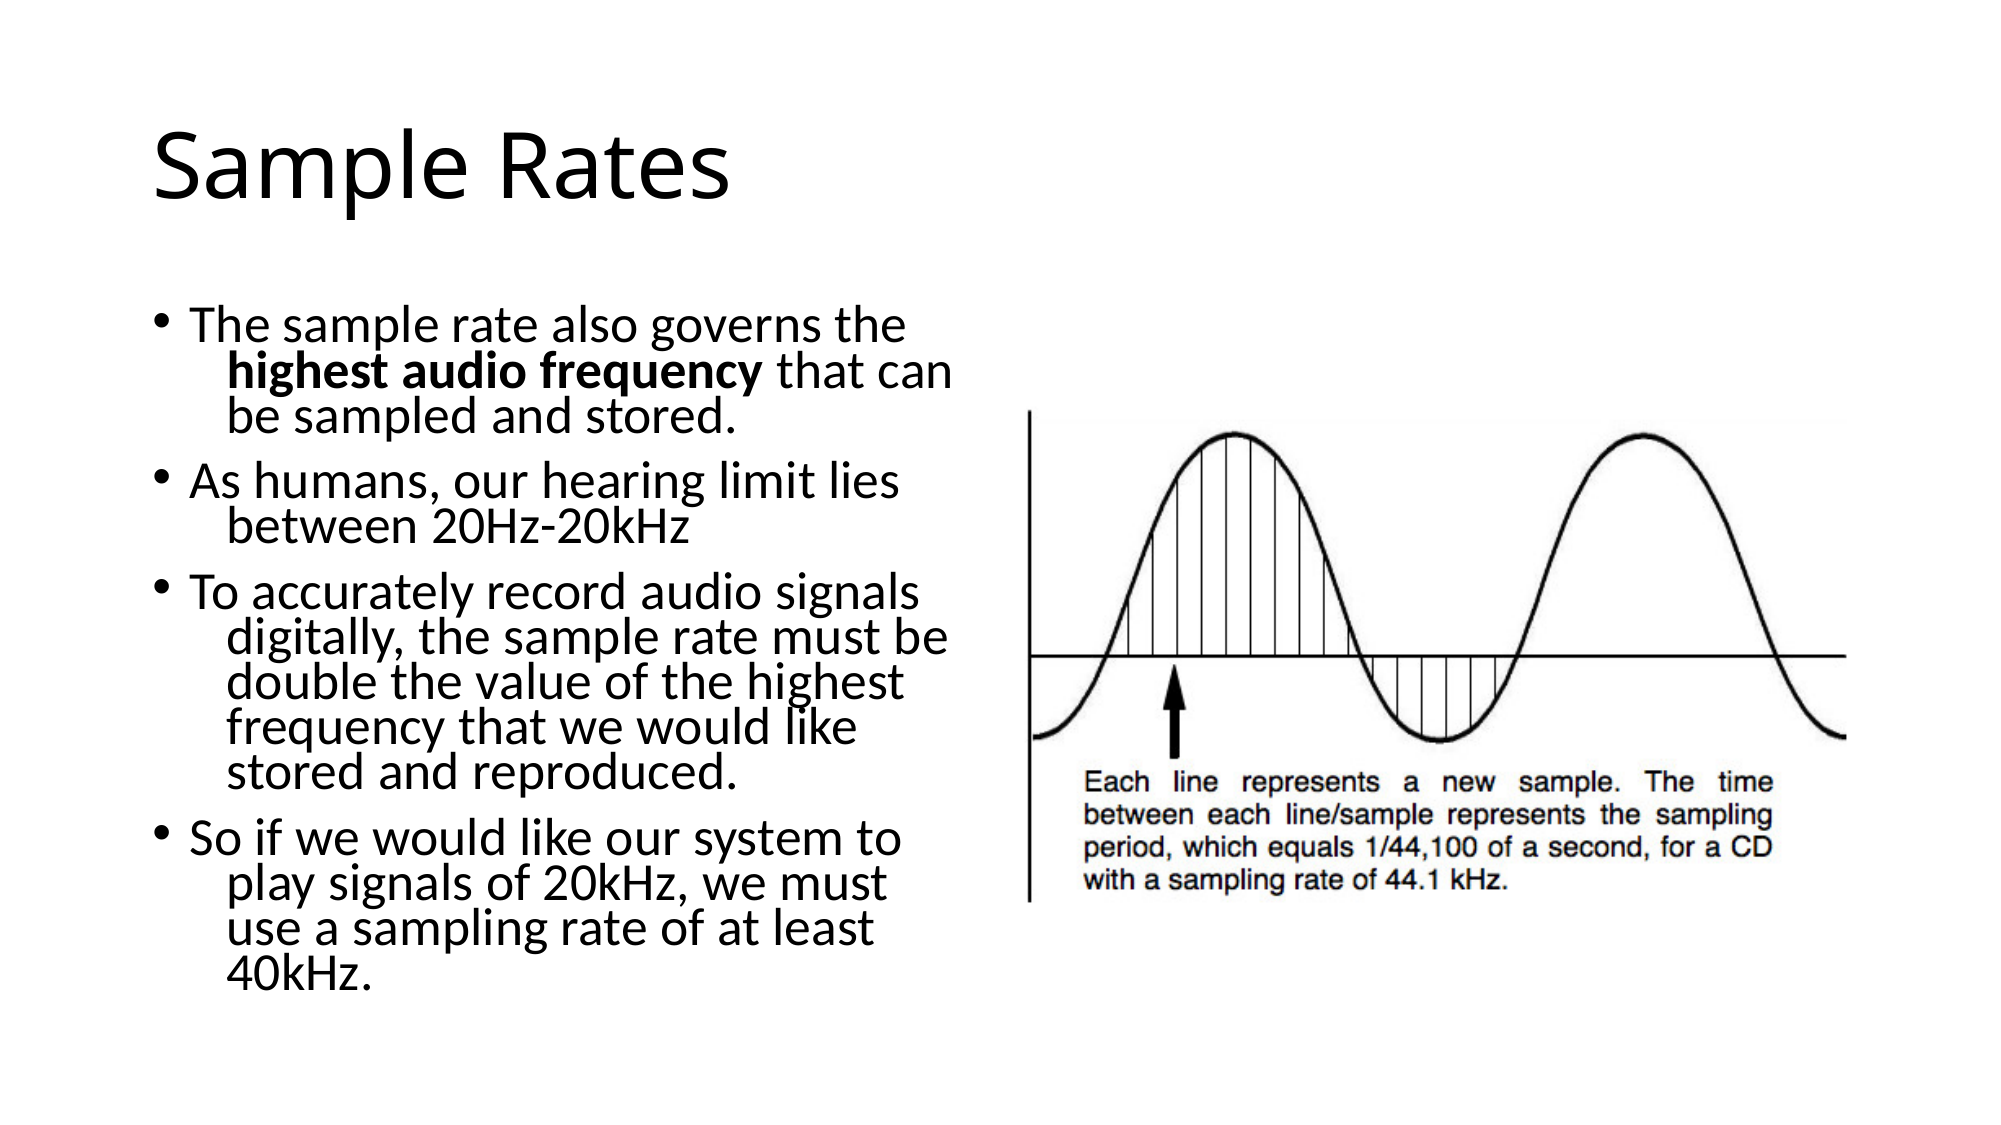

# Sample Rates
The sample rate also governs the highest audio frequency that can be sampled and stored.
As humans, our hearing limit lies between 20Hz-20kHz
To accurately record audio signals digitally, the sample rate must be double the value of the highest frequency that we would like stored and reproduced.
So if we would like our system to play signals of 20kHz, we must use a sampling rate of at least 40kHz.